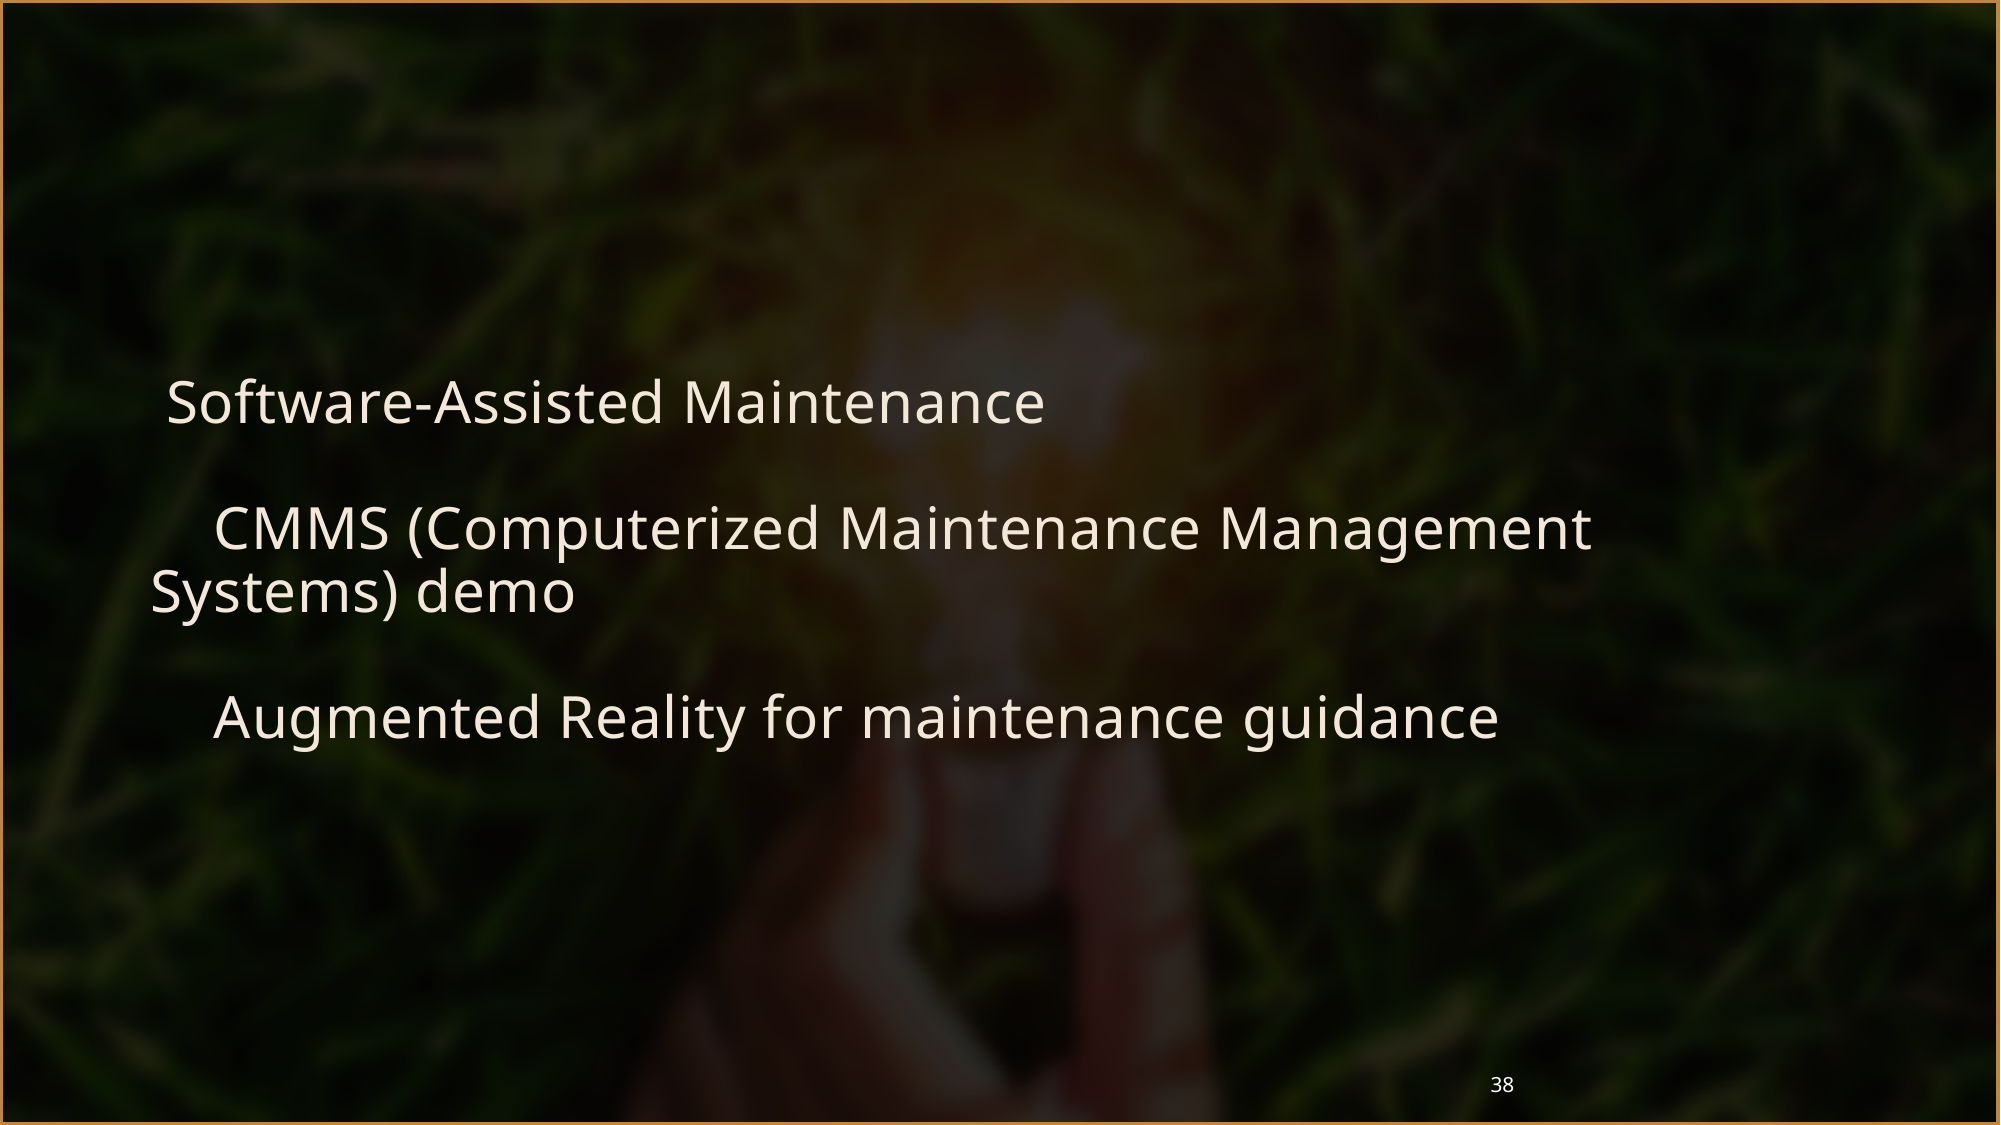

# Software-Assisted Maintenance CMMS (Computerized Maintenance Management Systems) demo Augmented Reality for maintenance guidance